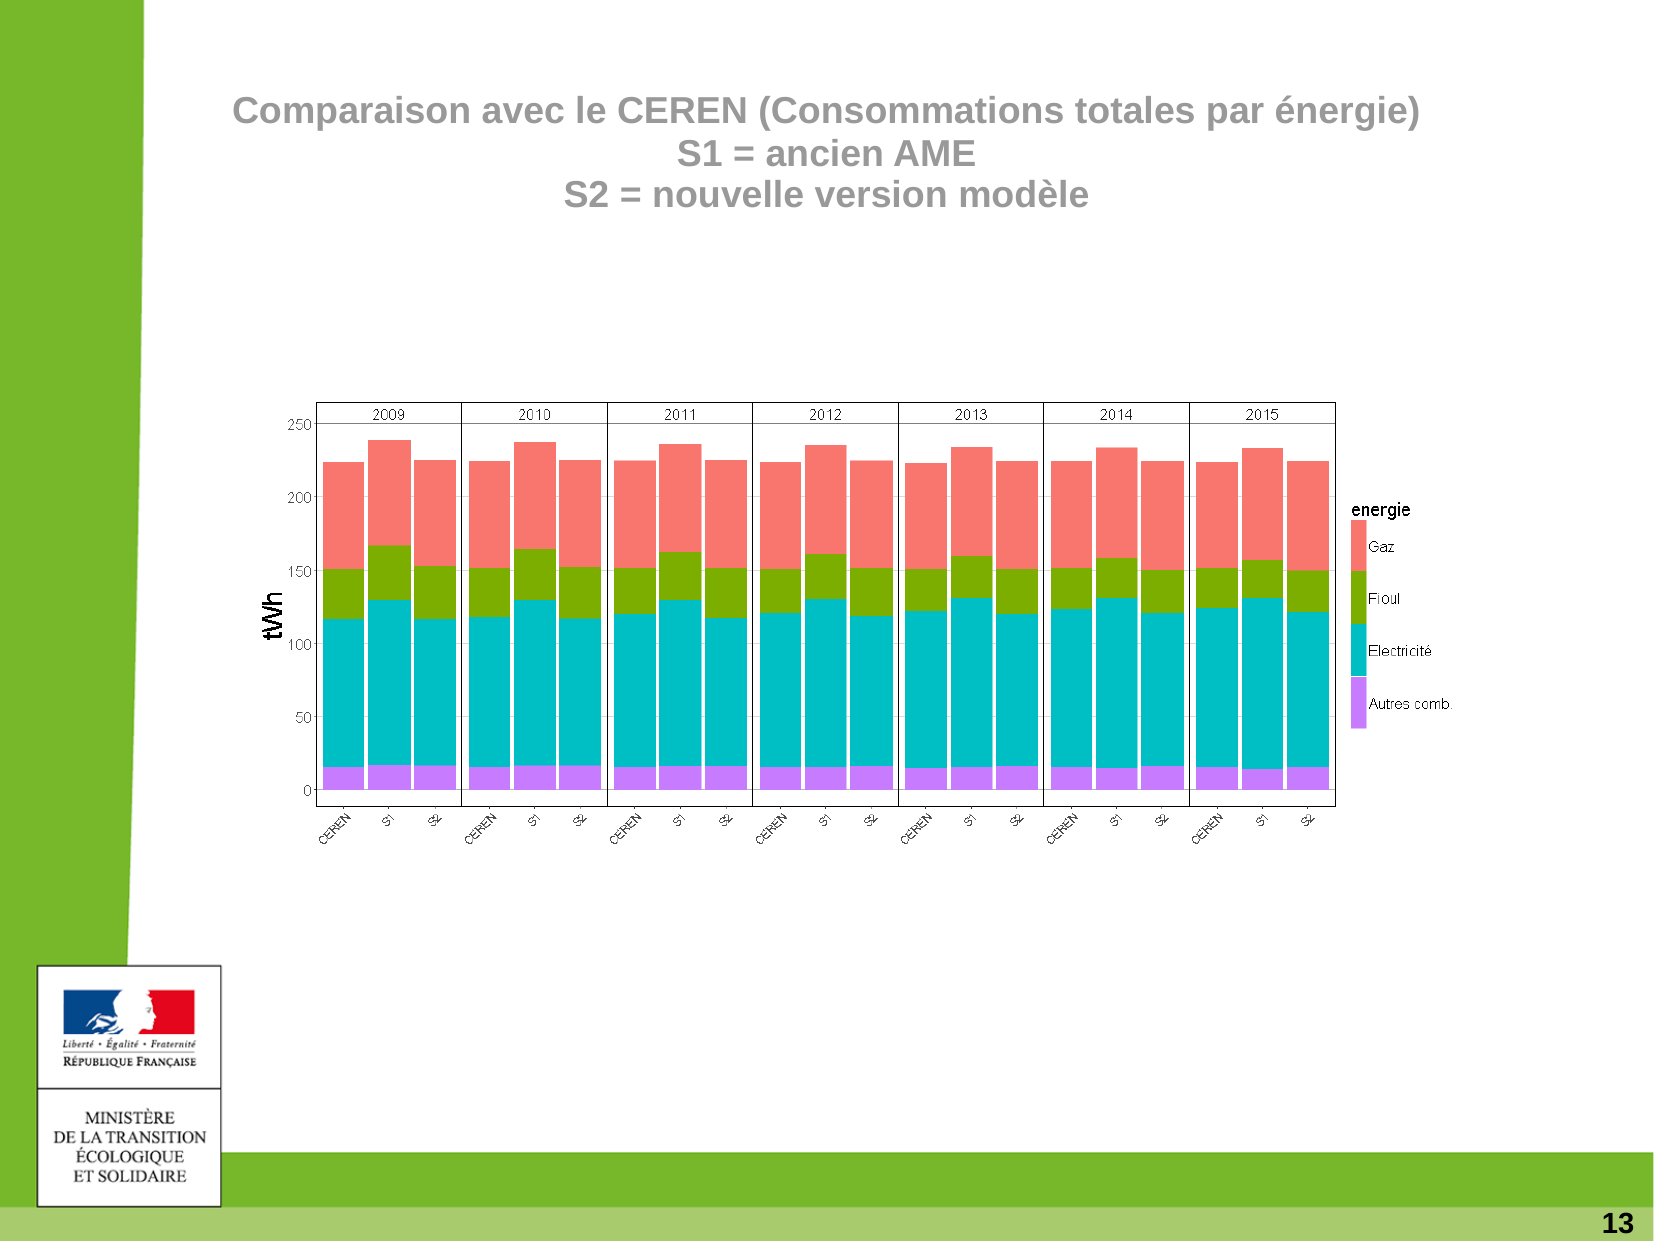

# Comparaison avec le CEREN (Consommations totales par énergie) S1 = ancien AME S2 = nouvelle version modèle